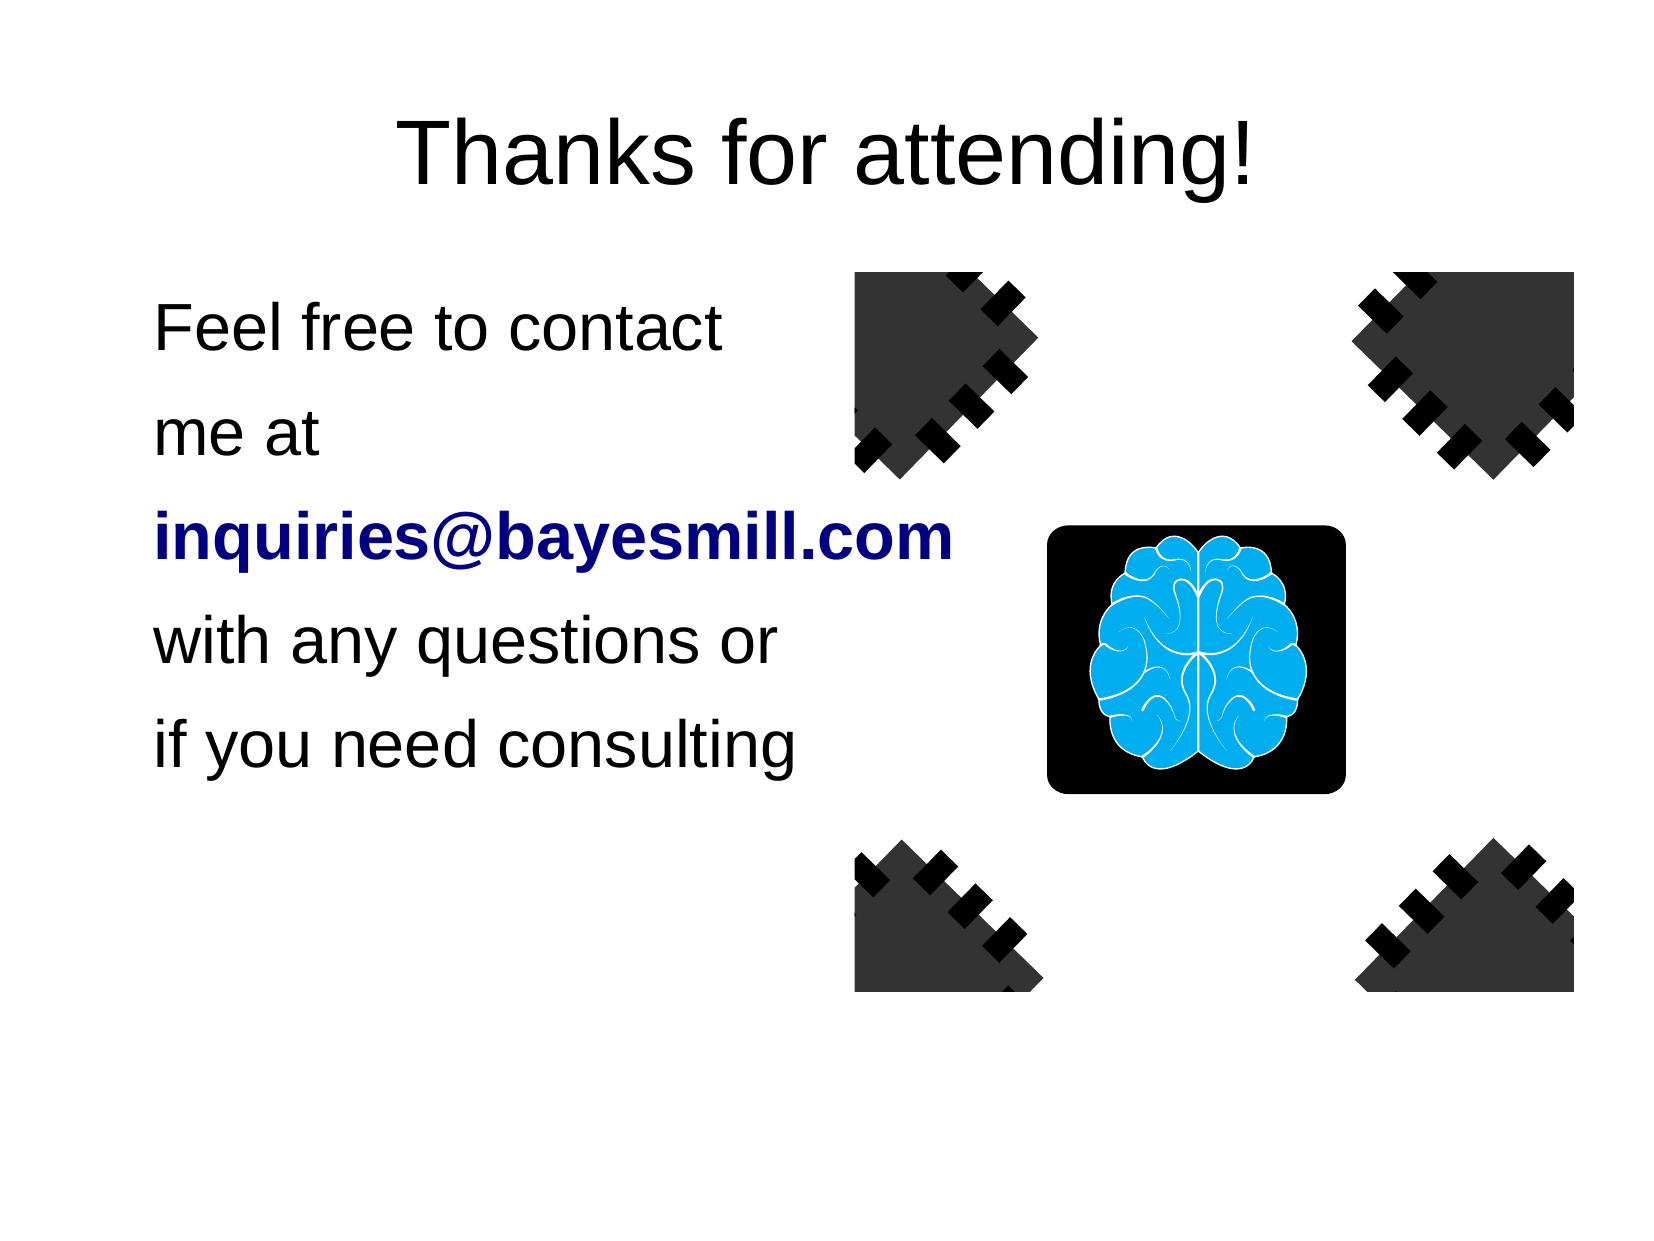

# Thanks for attending!
Feel free to contact
me at
inquiries@bayesmill.com
with any questions or
if you need consulting